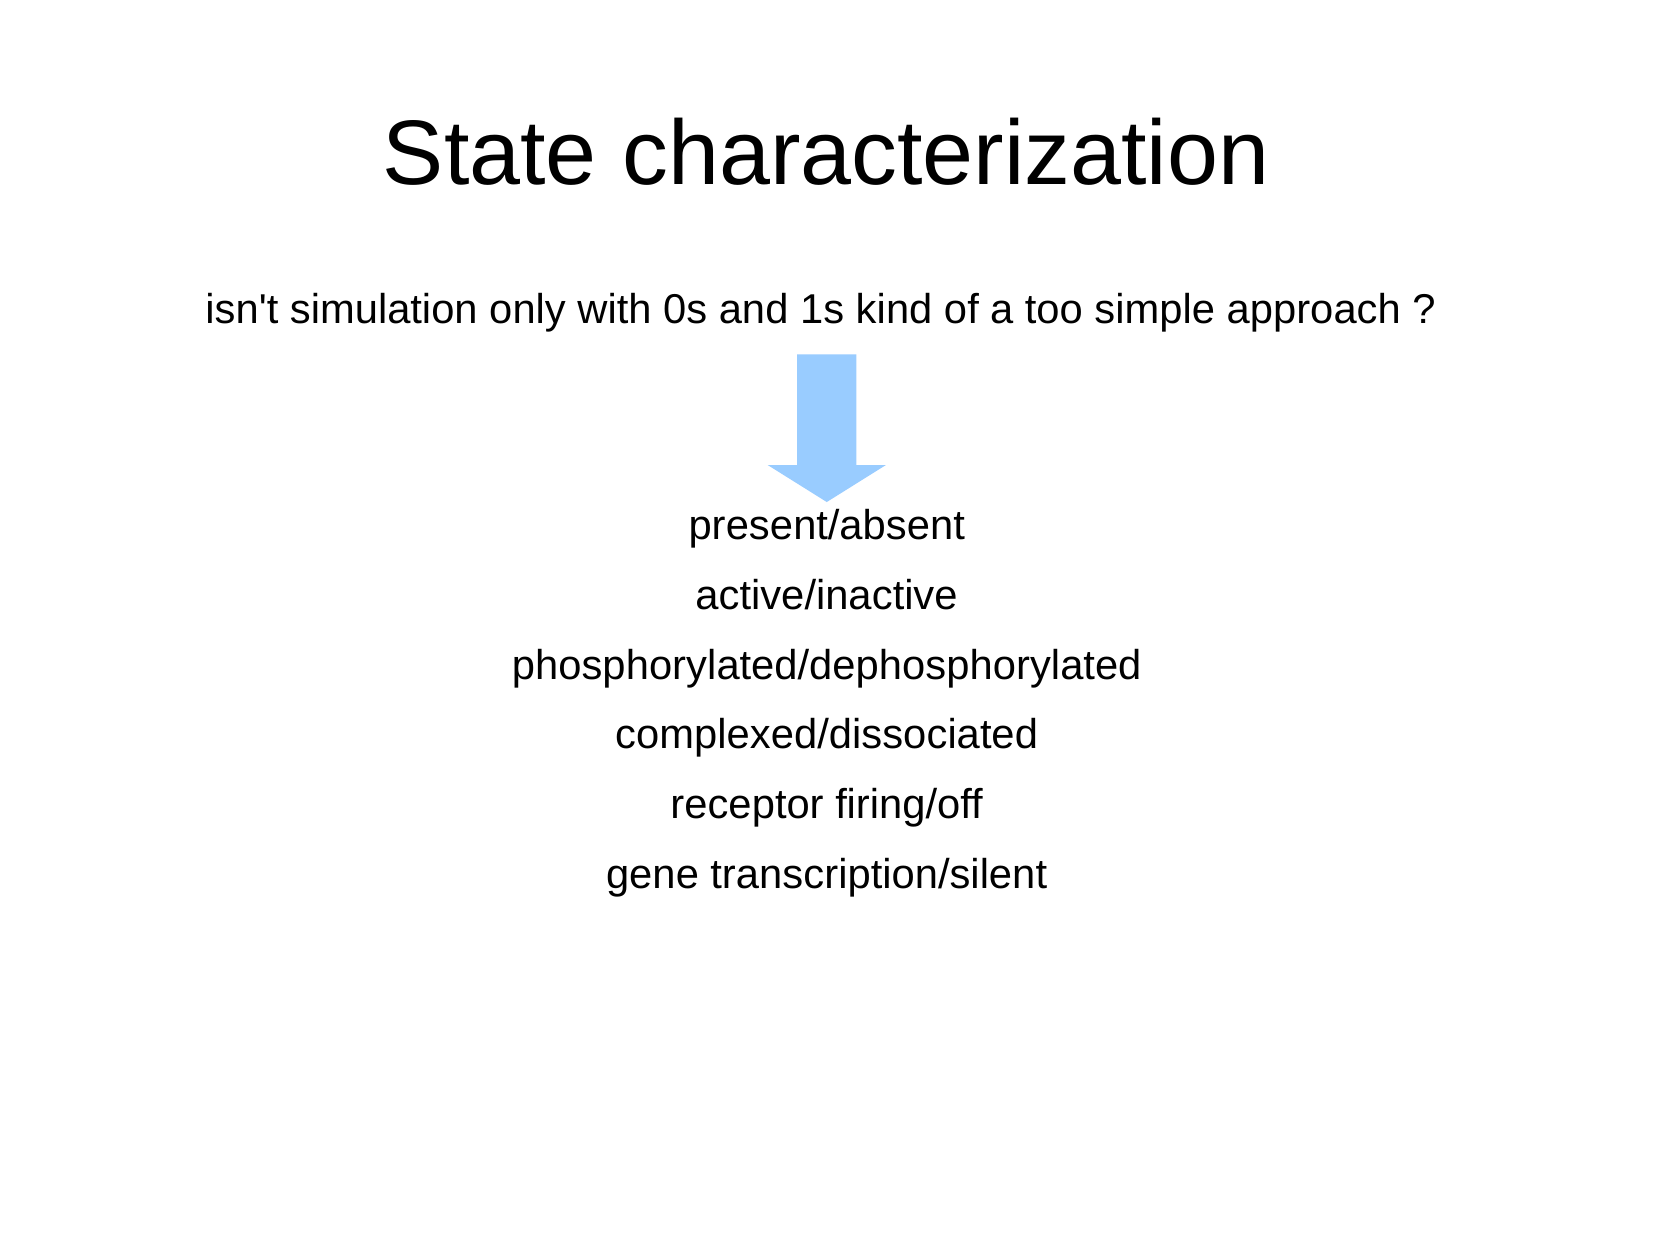

# State characterization
present/absent
active/inactive
phosphorylated/dephosphorylated
complexed/dissociated
receptor firing/off
gene transcription/silent
isn't simulation only with 0s and 1s kind of a too simple approach ?